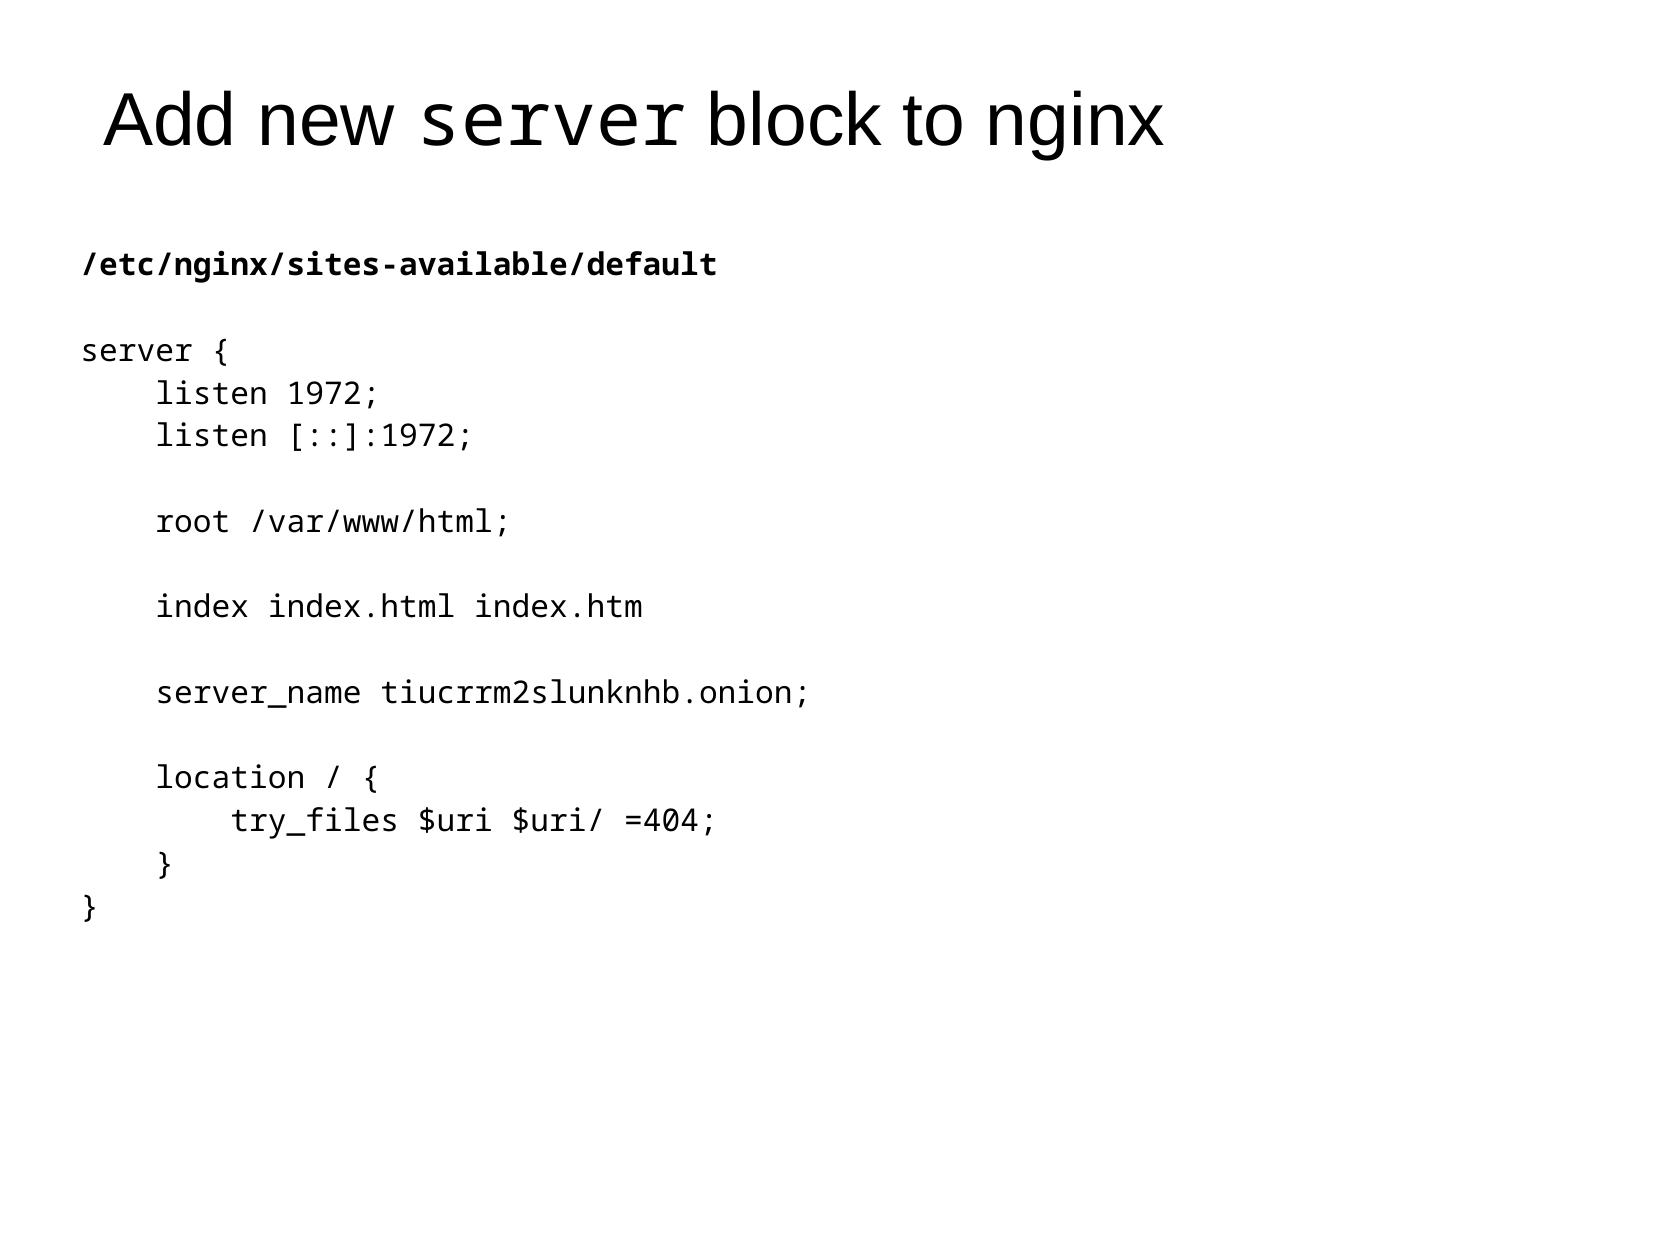

Add new server block to nginx
# /etc/nginx/sites-available/default
server {
 listen 1972;
 listen [::]:1972;
 root /var/www/html;
 index index.html index.htm
 server_name tiucrrm2slunknhb.onion;
 location / {
 try_files $uri $uri/ =404;
 }
}